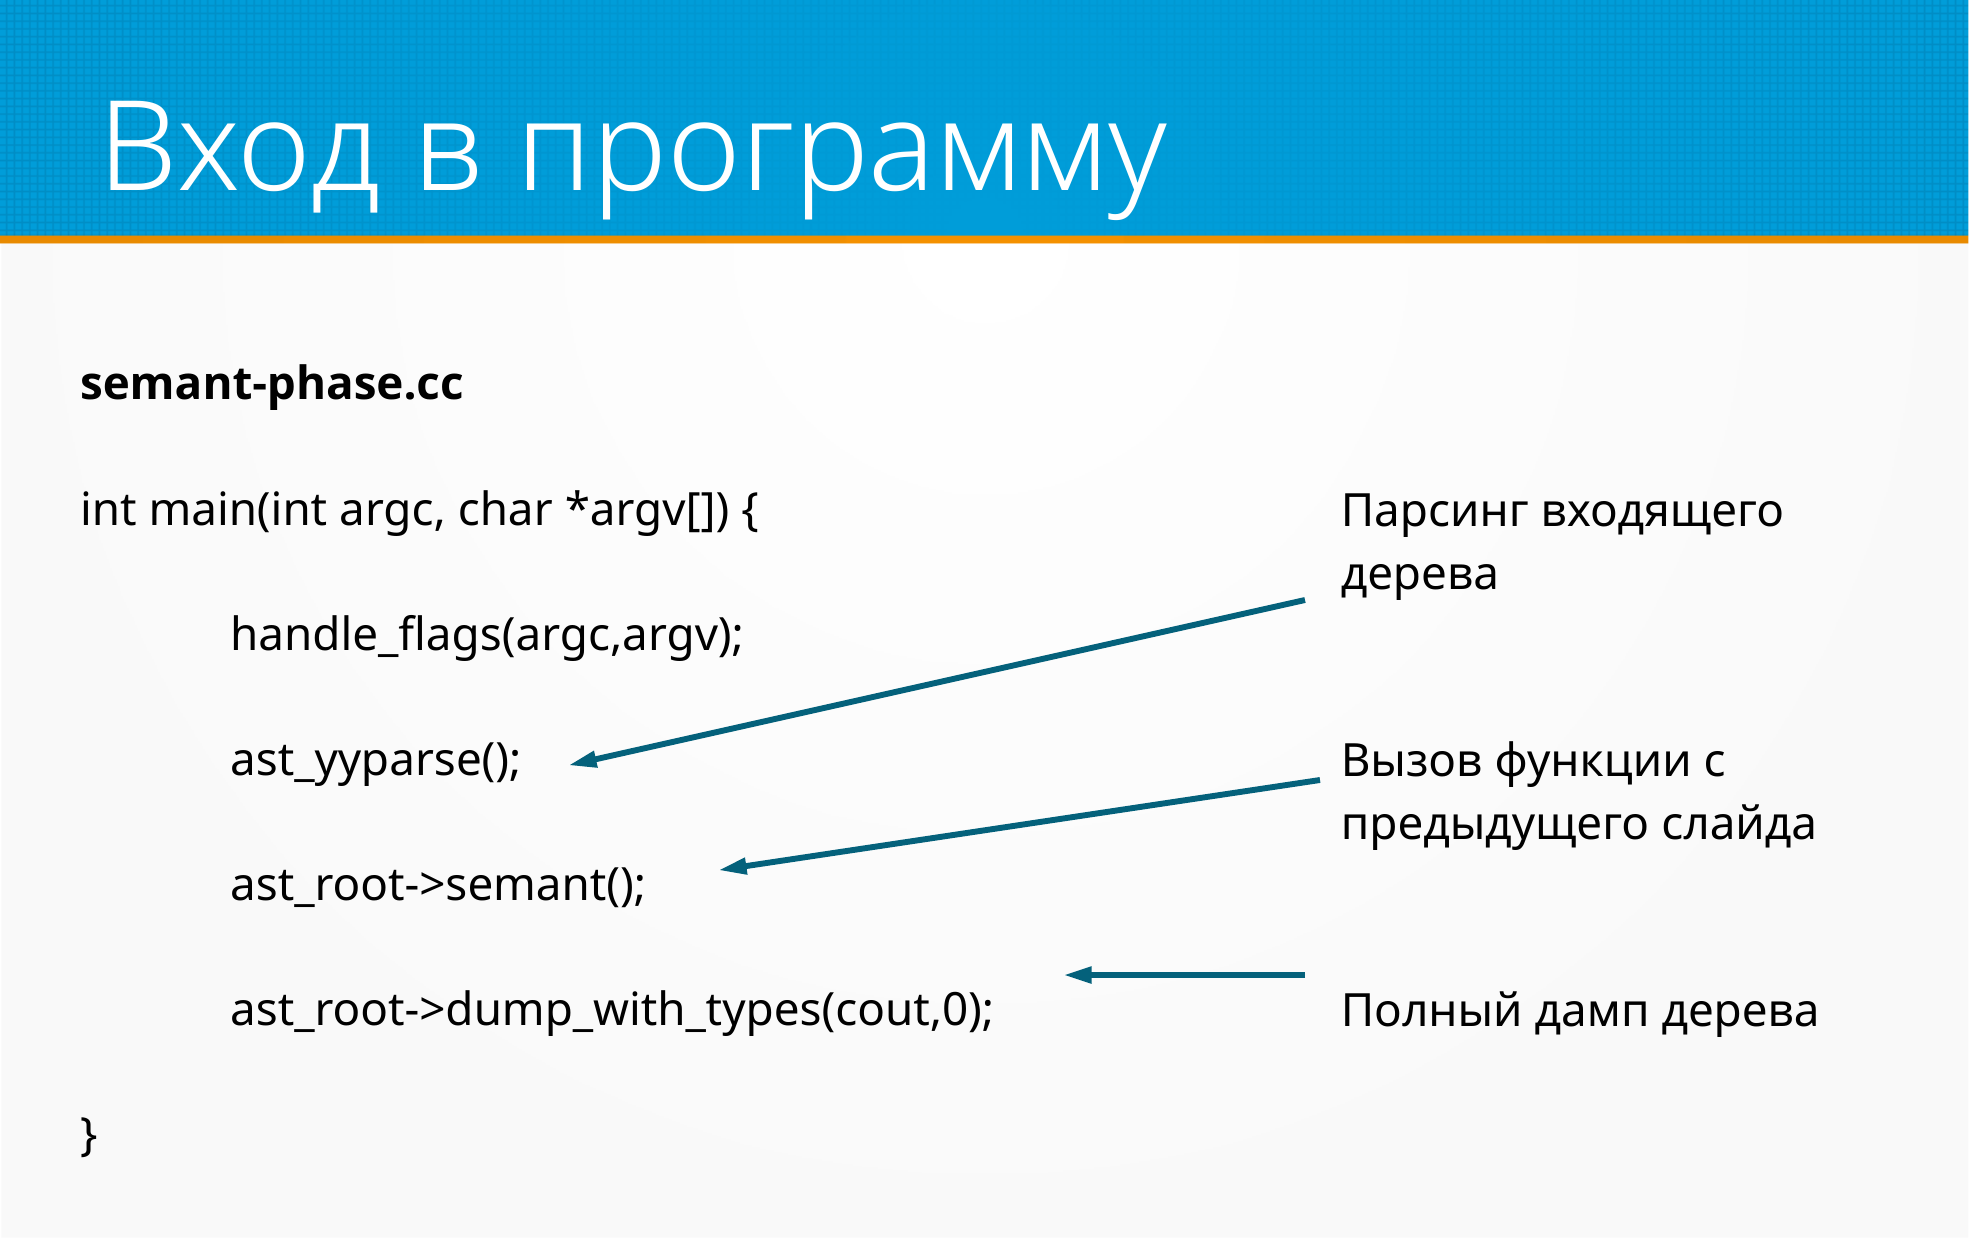

# Вход в программу
semant-phase.cc
int main(int argc, char *argv[]) {
		handle_flags(argc,argv);
		ast_yyparse();
		ast_root->semant();
		ast_root->dump_with_types(cout,0);
}
Парсинг входящего дерева
Вызов функции с
предыдущего слайда
Полный дамп дерева